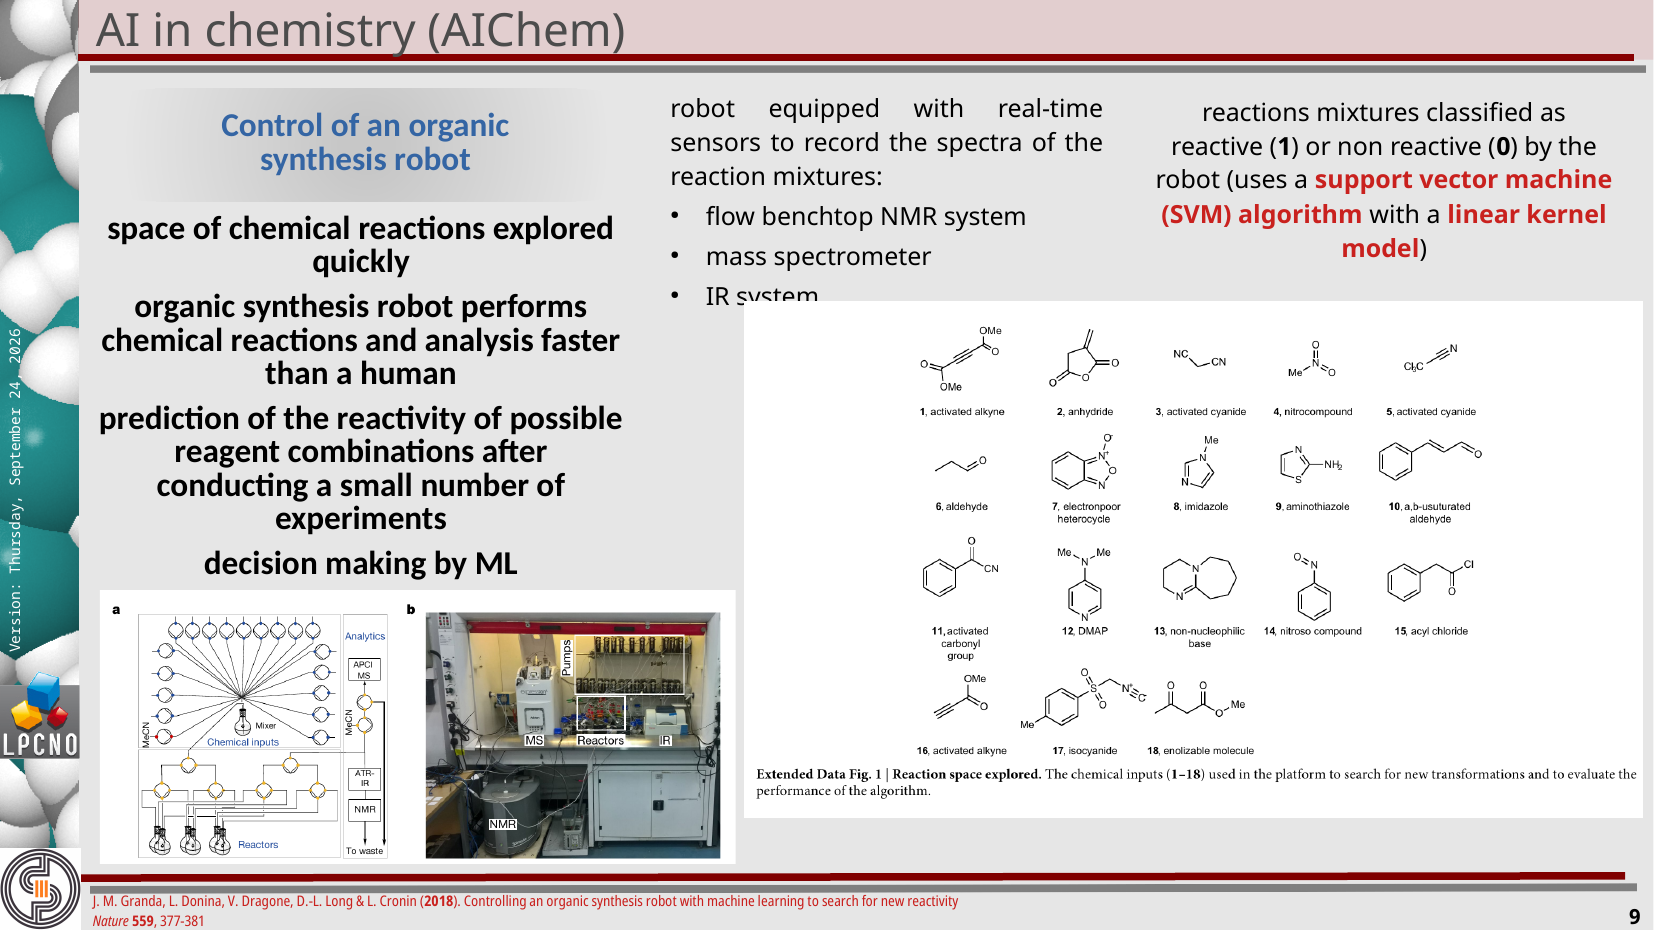

# AI in chemistry (AIChem)
robot equipped with real-time sensors to record the spectra of the reaction mixtures:
flow benchtop NMR system
mass spectrometer
IR system
reactions mixtures classified as reactive (1) or non reactive (0) by the robot (uses a support vector machine (SVM) algorithm with a linear kernel model)
Control of an organic
synthesis robot
space of chemical reactions explored quickly
organic synthesis robot performs chemical reactions and analysis faster than a human
prediction of the reactivity of possible reagent combinations after conducting a small number of experiments
decision making by ML
J. M. Granda, L. Donina, V. Dragone, D.-L. Long & L. Cronin (2018). Controlling an organic synthesis robot with machine learning to search for new reactivity
Nature 559, 377-381